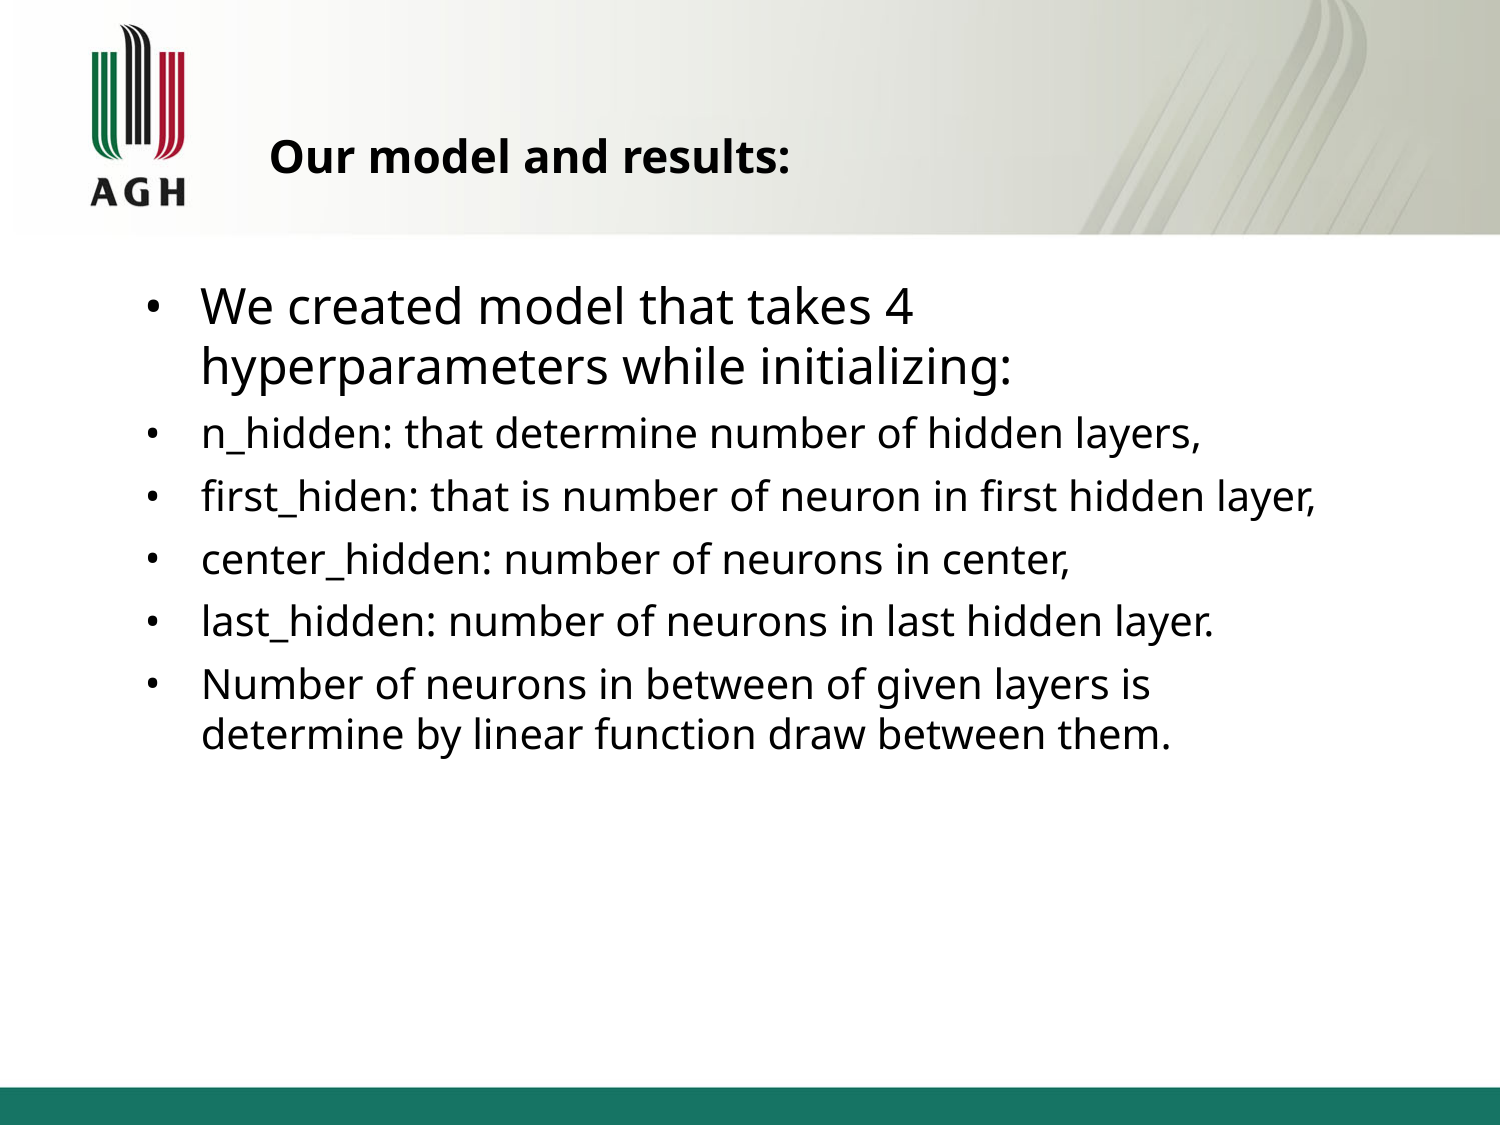

Our model and results:
We created model that takes 4 hyperparameters while initializing:
n_hidden: that determine number of hidden layers,
first_hiden: that is number of neuron in first hidden layer,
center_hidden: number of neurons in center,
last_hidden: number of neurons in last hidden layer.
Number of neurons in between of given layers is determine by linear function draw between them.